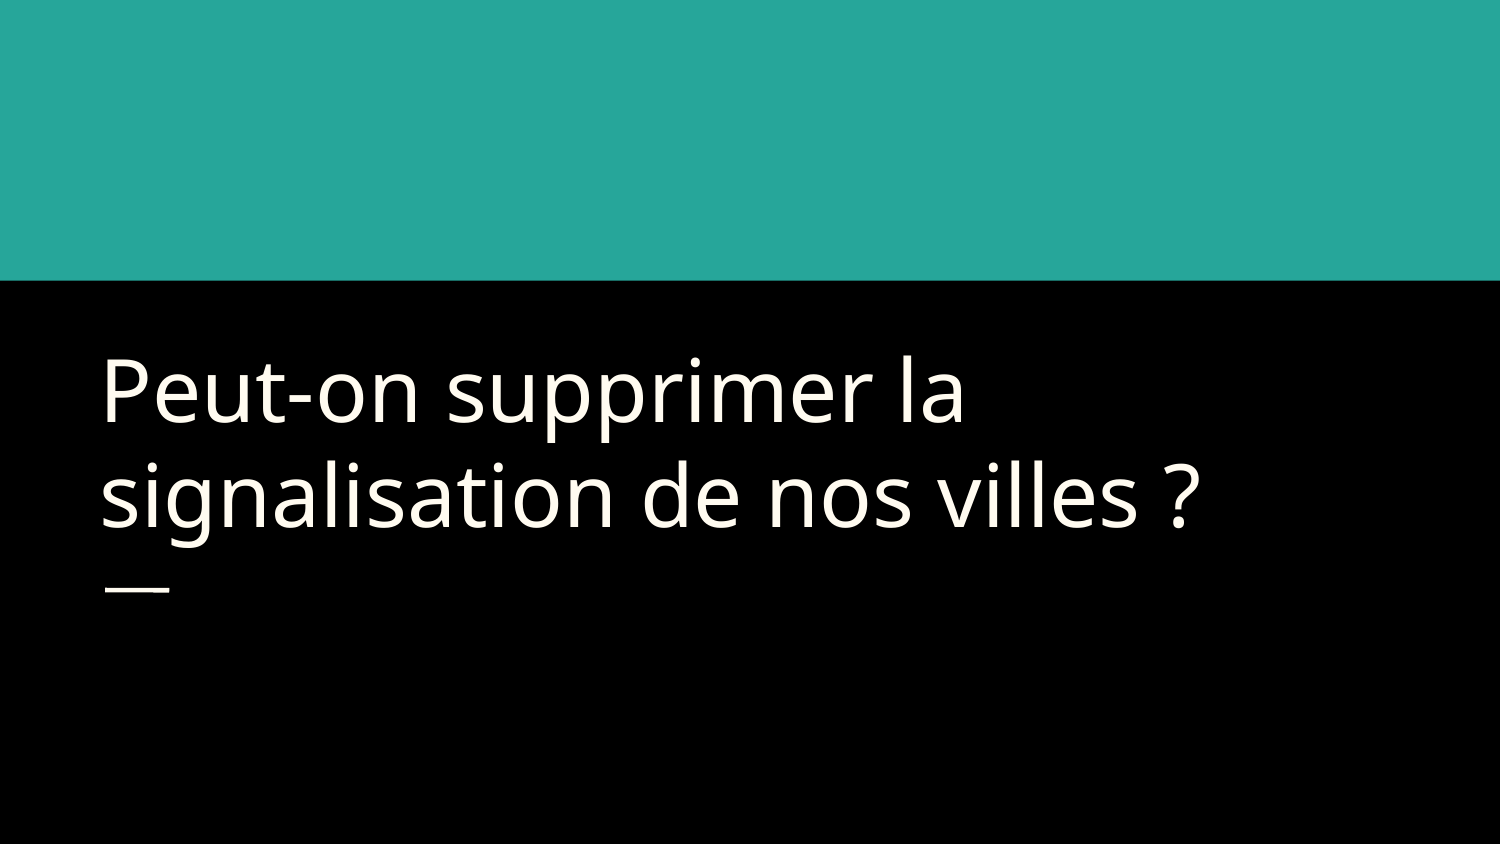

# Peut-on supprimer la signalisation de nos villes ?